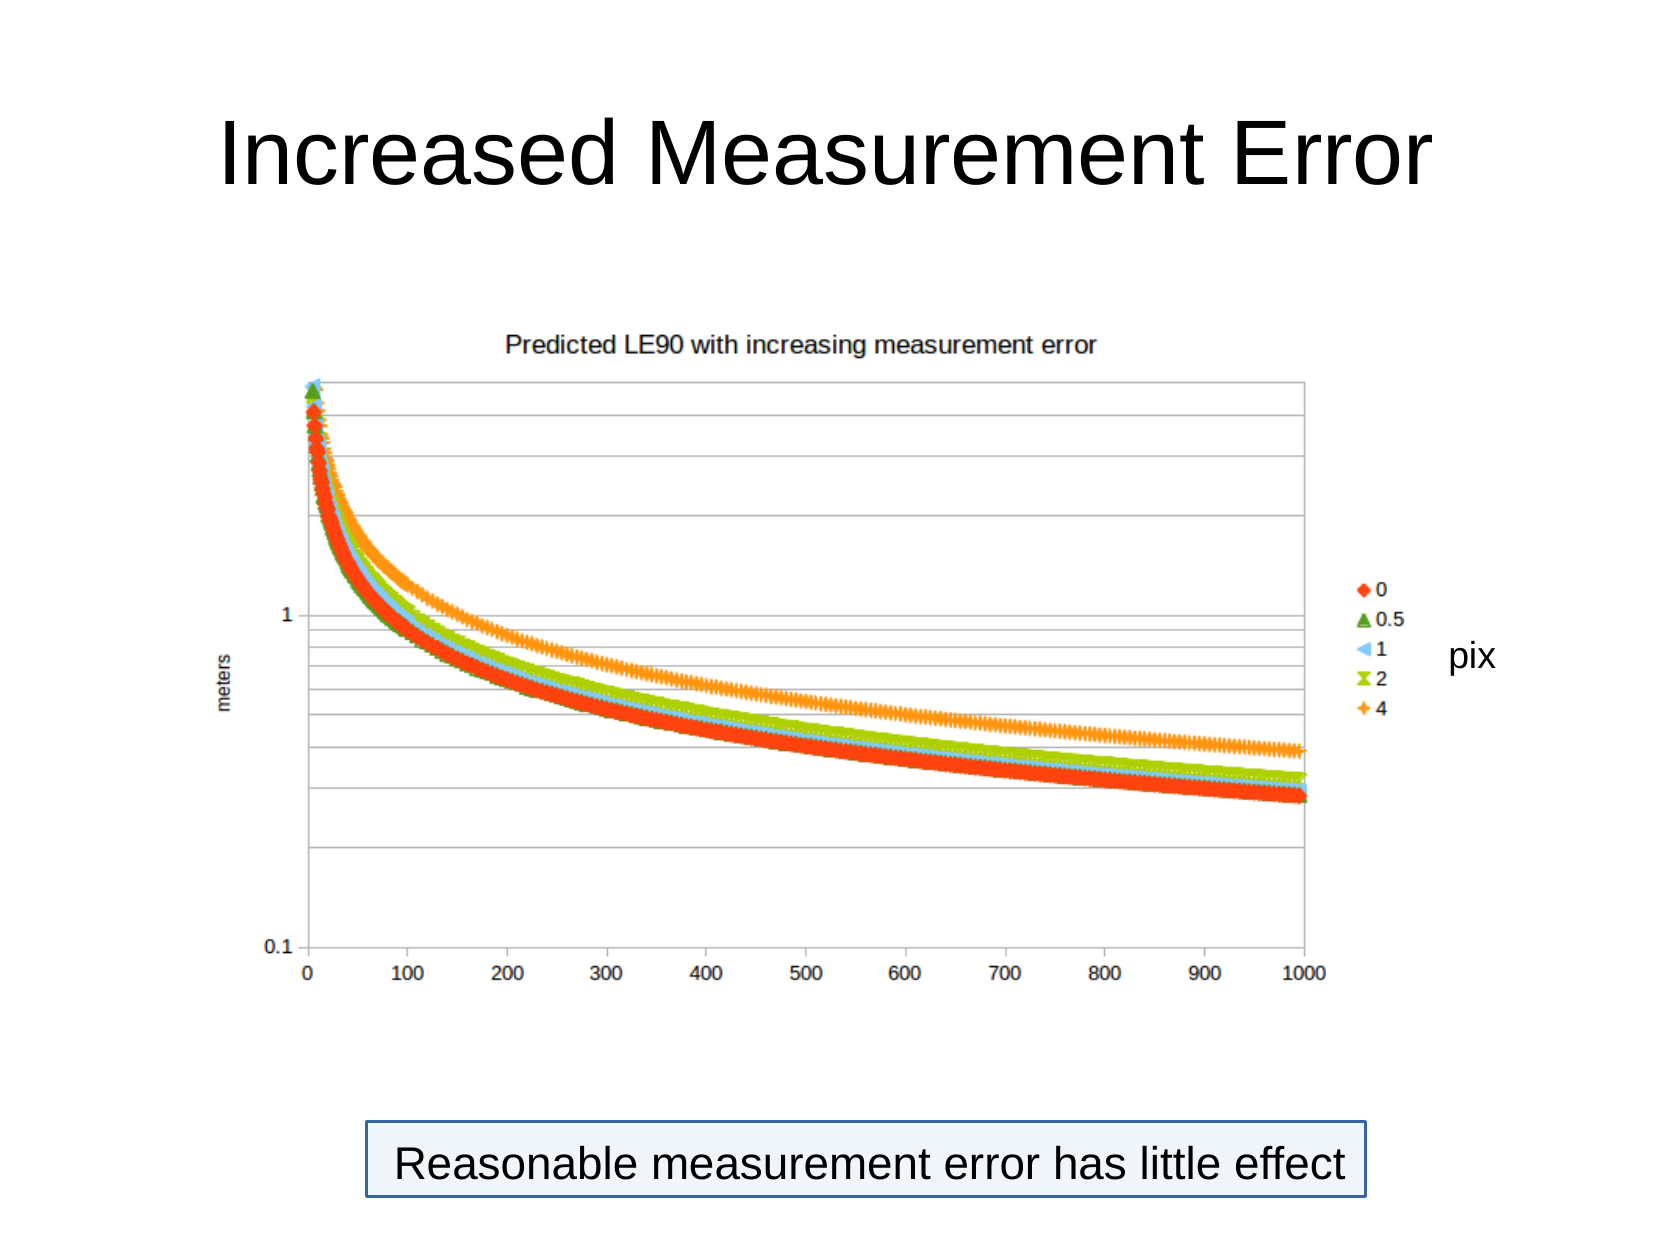

# Increased Measurement Error
pix
Reasonable measurement error has little effect